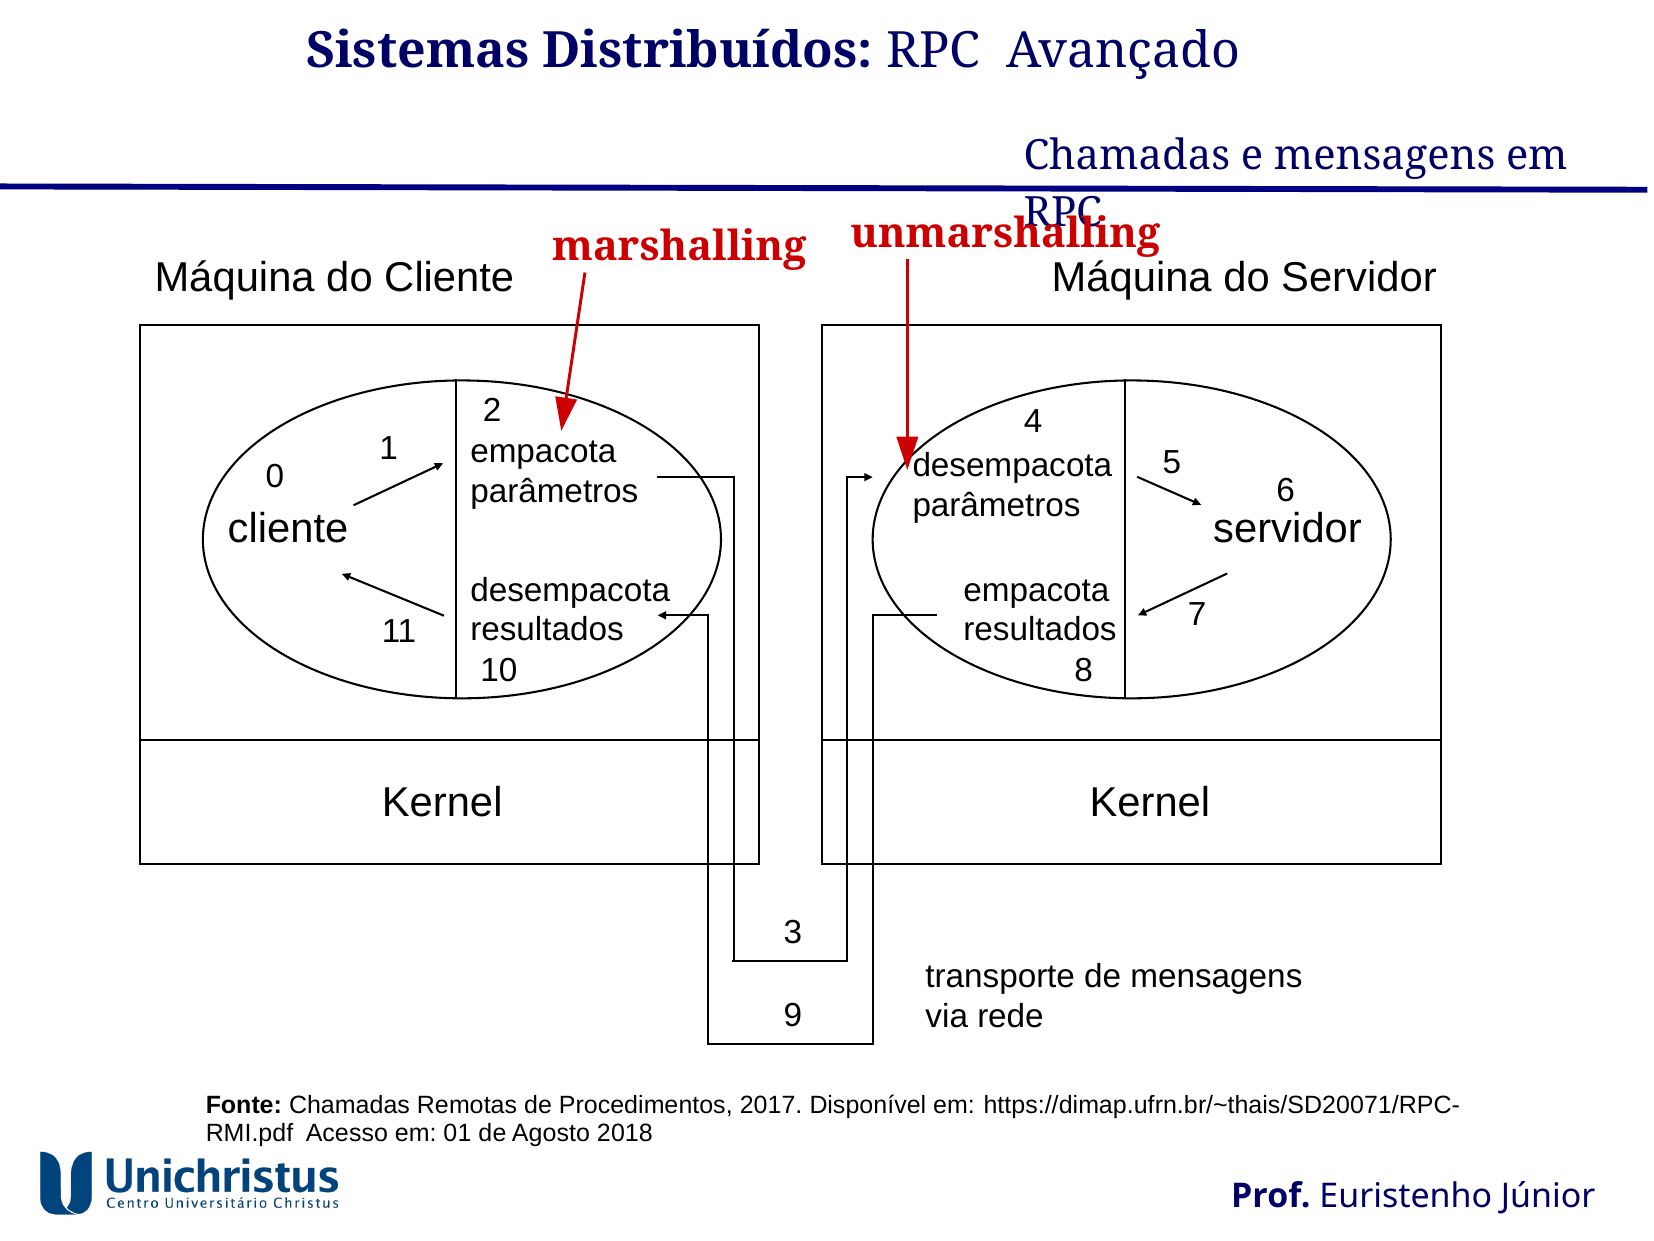

Sistemas Distribuídos: RPC Avançado
Chamadas e mensagens em RPC
unmarshalling
marshalling
Máquina do Cliente
Máquina do Servidor
2
4
1
empacota
parâmetros
5
desempacota
parâmetros
0
6
cliente
servidor
desempacota
resultados
empacota
resultados
7
11
10
8
Kernel
Kernel
3
transporte de mensagens
via rede
9
Fonte: Chamadas Remotas de Procedimentos, 2017. Disponível em: https://dimap.ufrn.br/~thais/SD20071/RPC-RMI.pdf Acesso em: 01 de Agosto 2018
Prof. Euristenho Júnior